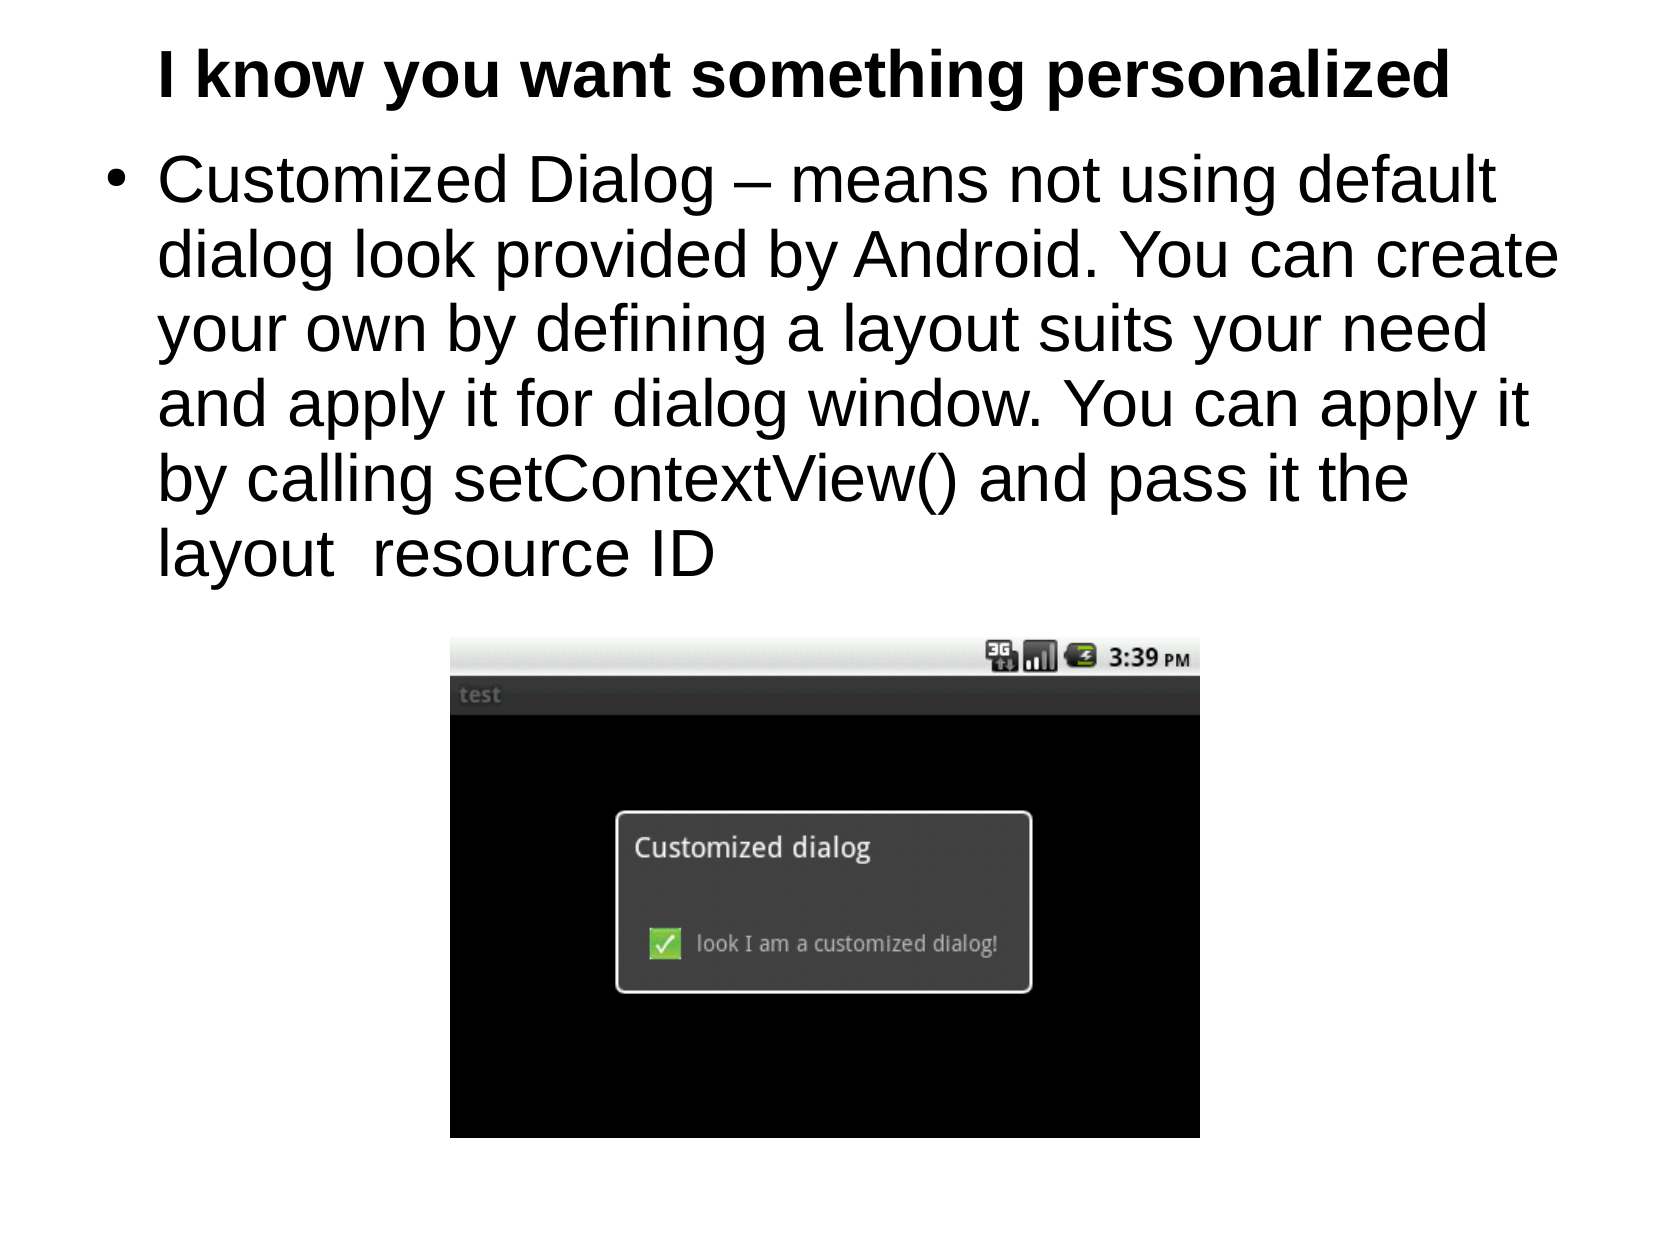

# I know you want something personalized
Customized Dialog – means not using default dialog look provided by Android. You can create your own by defining a layout suits your need and apply it for dialog window. You can apply it by calling setContextView() and pass it the layout resource ID